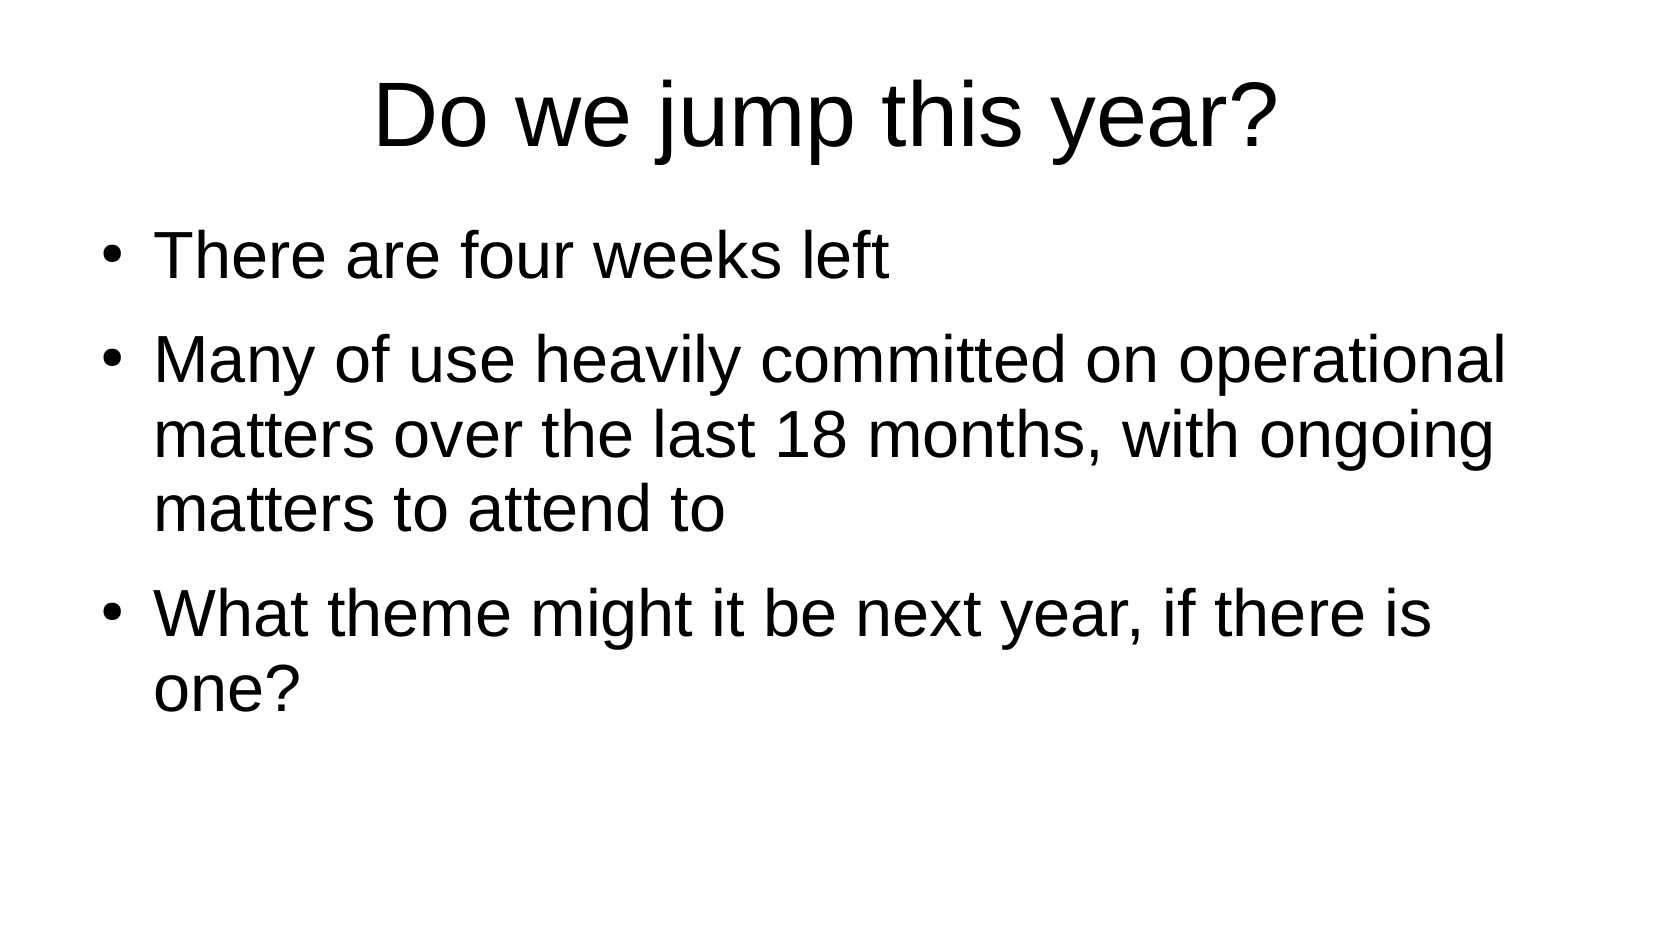

# Do we jump this year?
There are four weeks left
Many of use heavily committed on operational matters over the last 18 months, with ongoing matters to attend to
What theme might it be next year, if there is one?